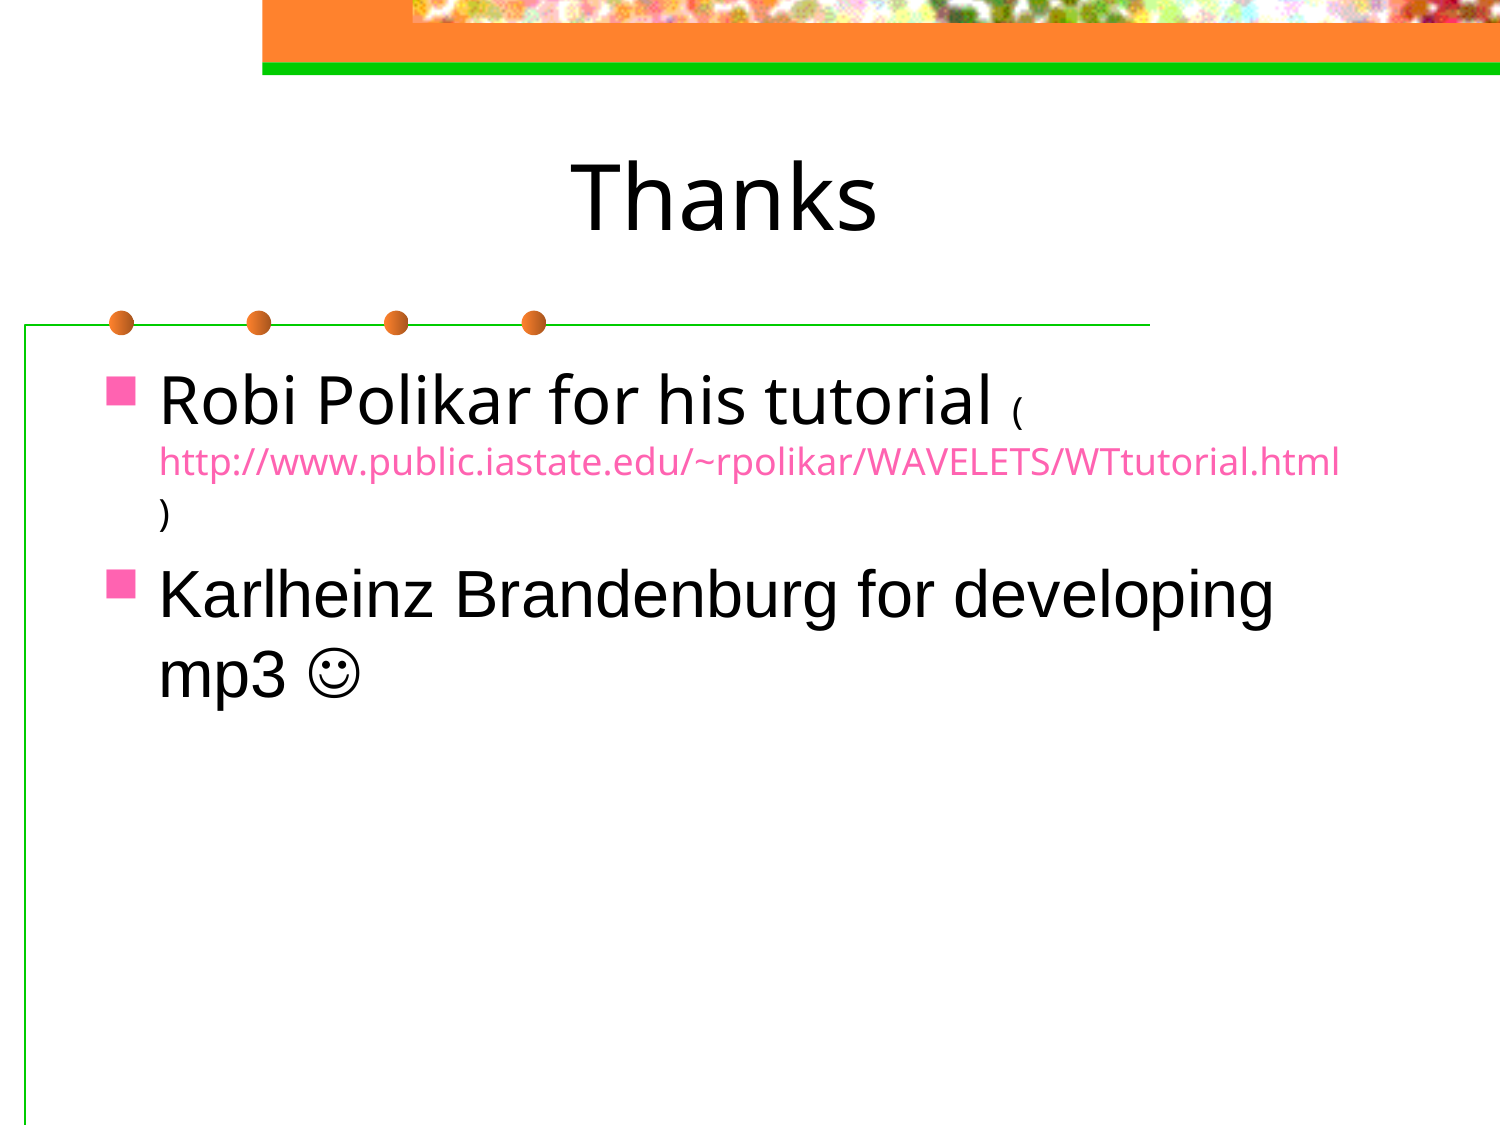

# Thanks
Robi Polikar for his tutorial (http://www.public.iastate.edu/~rpolikar/WAVELETS/WTtutorial.html)
Karlheinz Brandenburg for developing mp3 